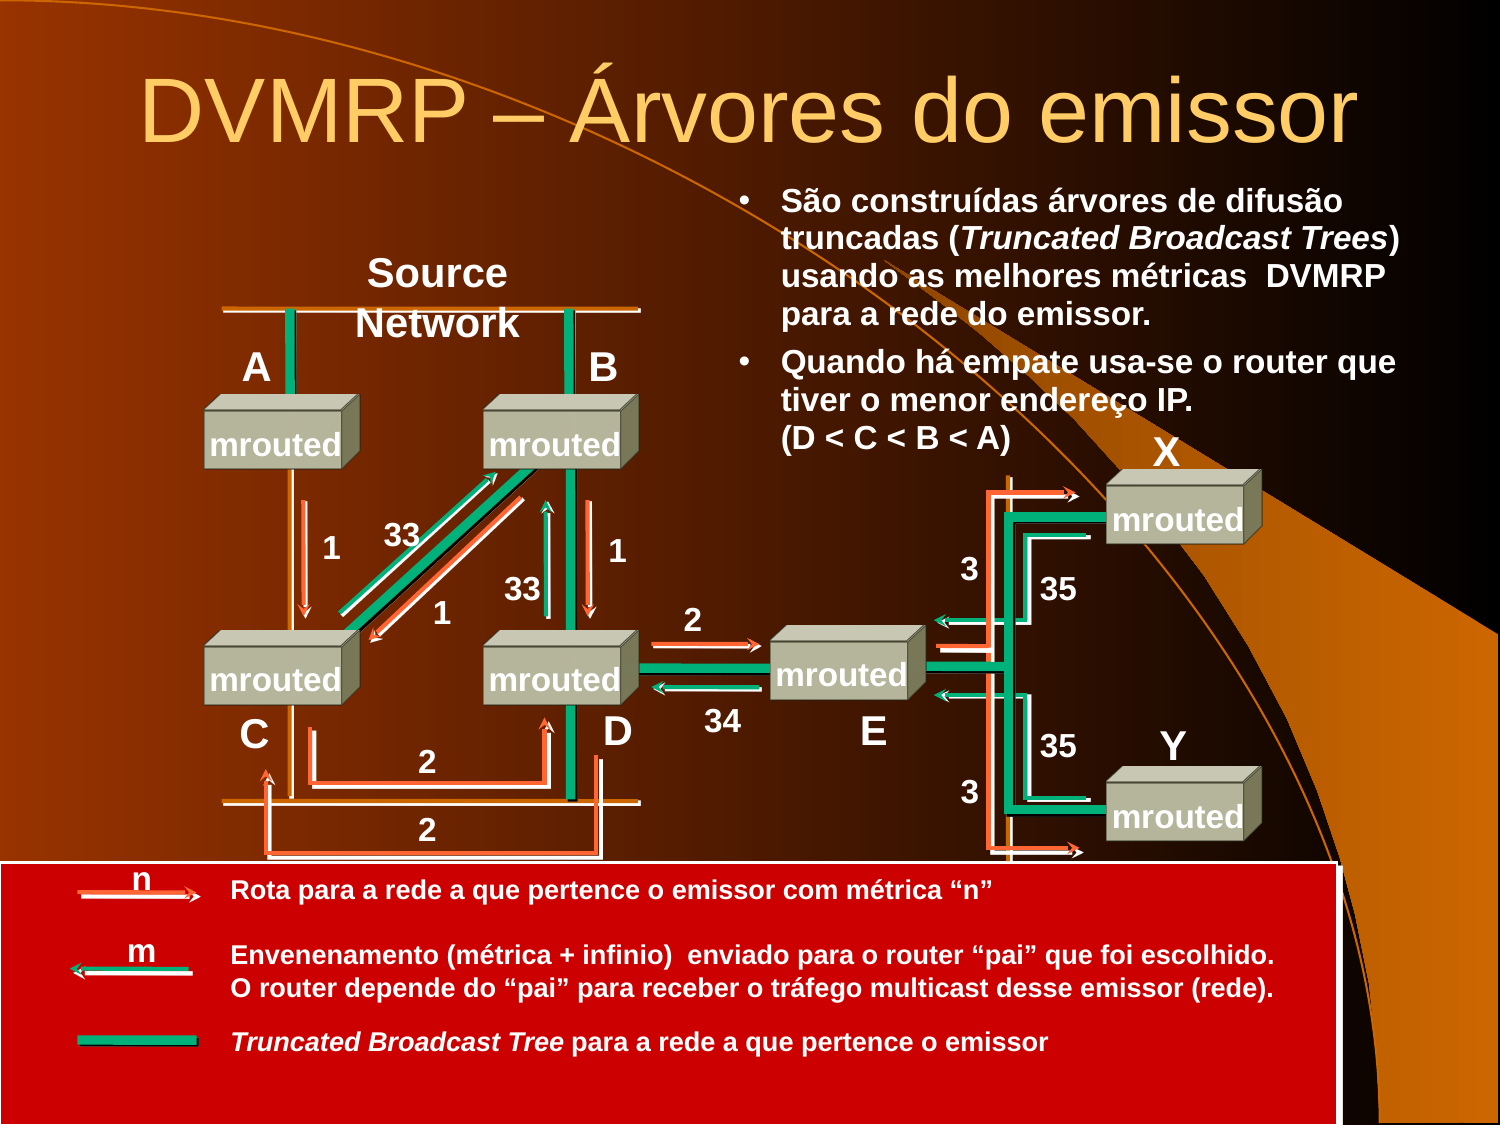

# DVMRP – Árvores do emissor
São construídas árvores de difusão truncadas (Truncated Broadcast Trees) usando as melhores métricas DVMRP para a rede do emissor.
Quando há empate usa-se o router que tiver o menor endereço IP.
(D < C < B < A)
Source Network
A
B
mrouted
mrouted
X
mrouted
33
3
3
1
1
33
1
35
2
mrouted
mrouted
mrouted
34
35
D
E
C
Y
2
2
mrouted
n
Rota para a rede a que pertence o emissor com métrica “n”
m
Envenenamento (métrica + infinio) enviado para o router “pai” que foi escolhido.
O router depende do “pai” para receber o tráfego multicast desse emissor (rede).
Truncated Broadcast Tree para a rede a que pertence o emissor